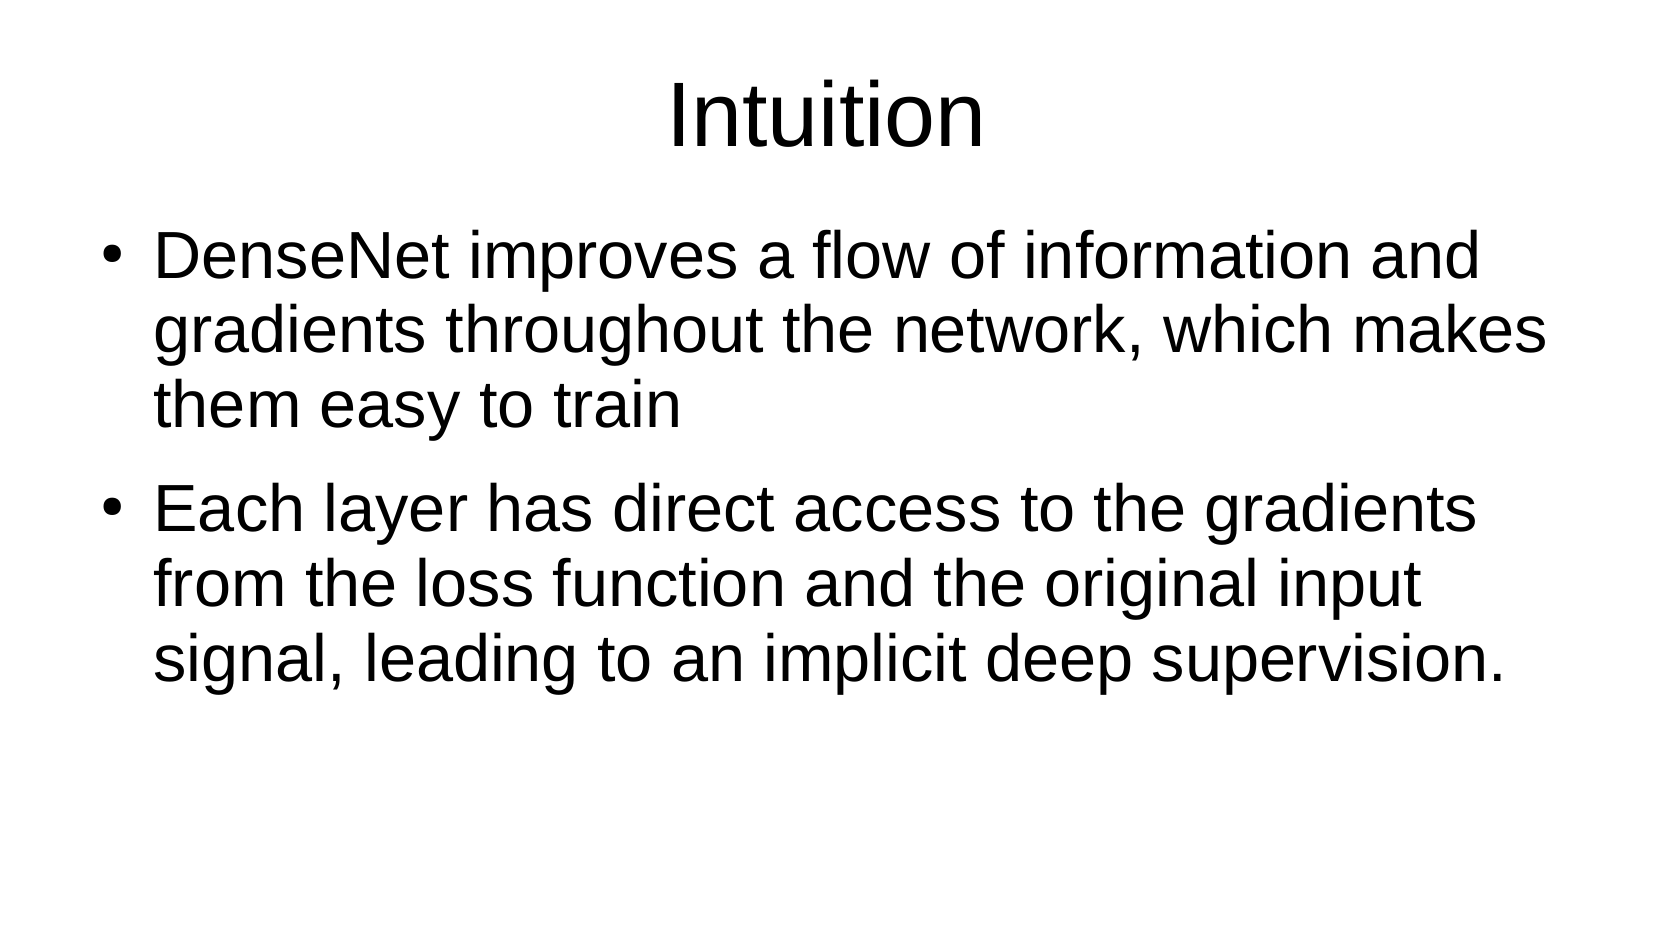

# Intuition
DenseNet improves a flow of information and gradients throughout the network, which makes them easy to train
Each layer has direct access to the gradients from the loss function and the original input signal, leading to an implicit deep supervision.